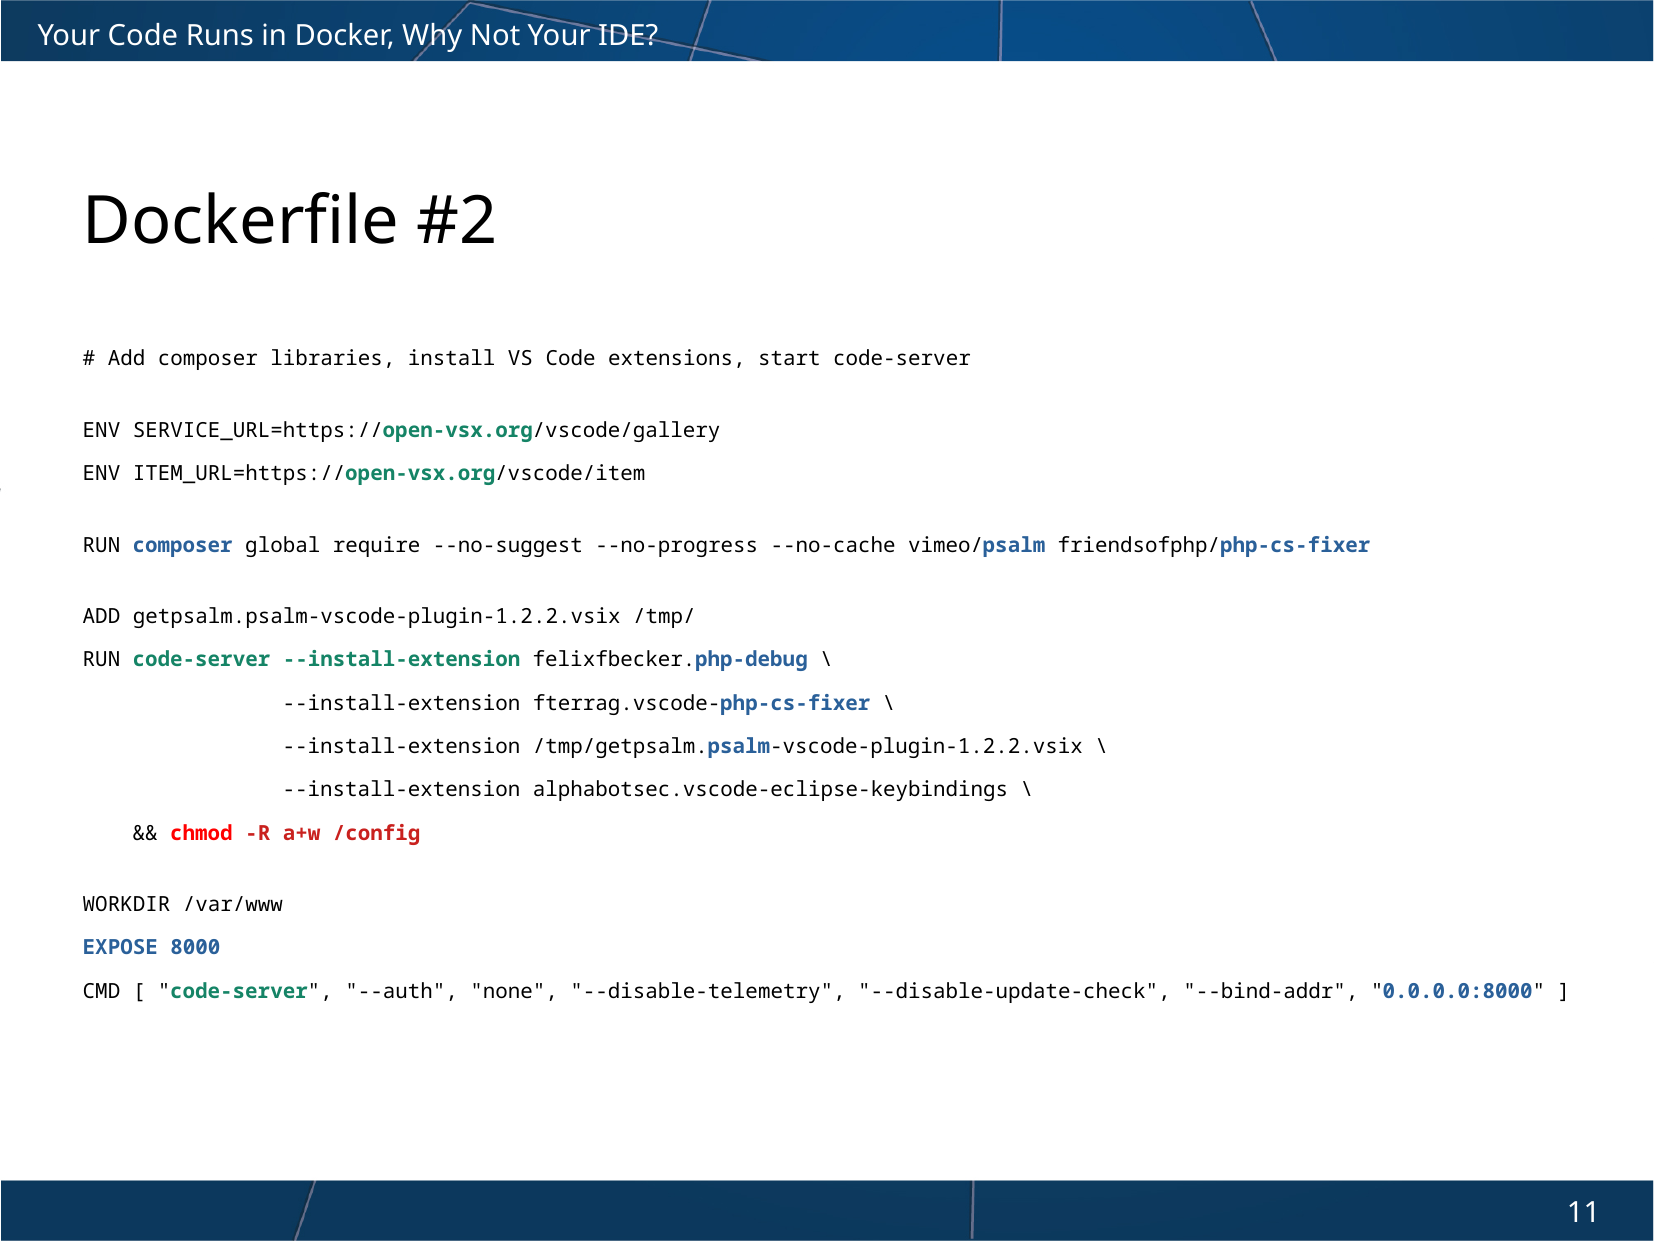

# Dockerfile #2
# Add composer libraries, install VS Code extensions, start code-server
ENV SERVICE_URL=https://open-vsx.org/vscode/gallery
ENV ITEM_URL=https://open-vsx.org/vscode/item
RUN composer global require --no-suggest --no-progress --no-cache vimeo/psalm friendsofphp/php-cs-fixer
ADD getpsalm.psalm-vscode-plugin-1.2.2.vsix /tmp/
RUN code-server --install-extension felixfbecker.php-debug \
 --install-extension fterrag.vscode-php-cs-fixer \
 --install-extension /tmp/getpsalm.psalm-vscode-plugin-1.2.2.vsix \
 --install-extension alphabotsec.vscode-eclipse-keybindings \
 && chmod -R a+w /config
WORKDIR /var/www
EXPOSE 8000
CMD [ "code-server", "--auth", "none", "--disable-telemetry", "--disable-update-check", "--bind-addr", "0.0.0.0:8000" ]
11